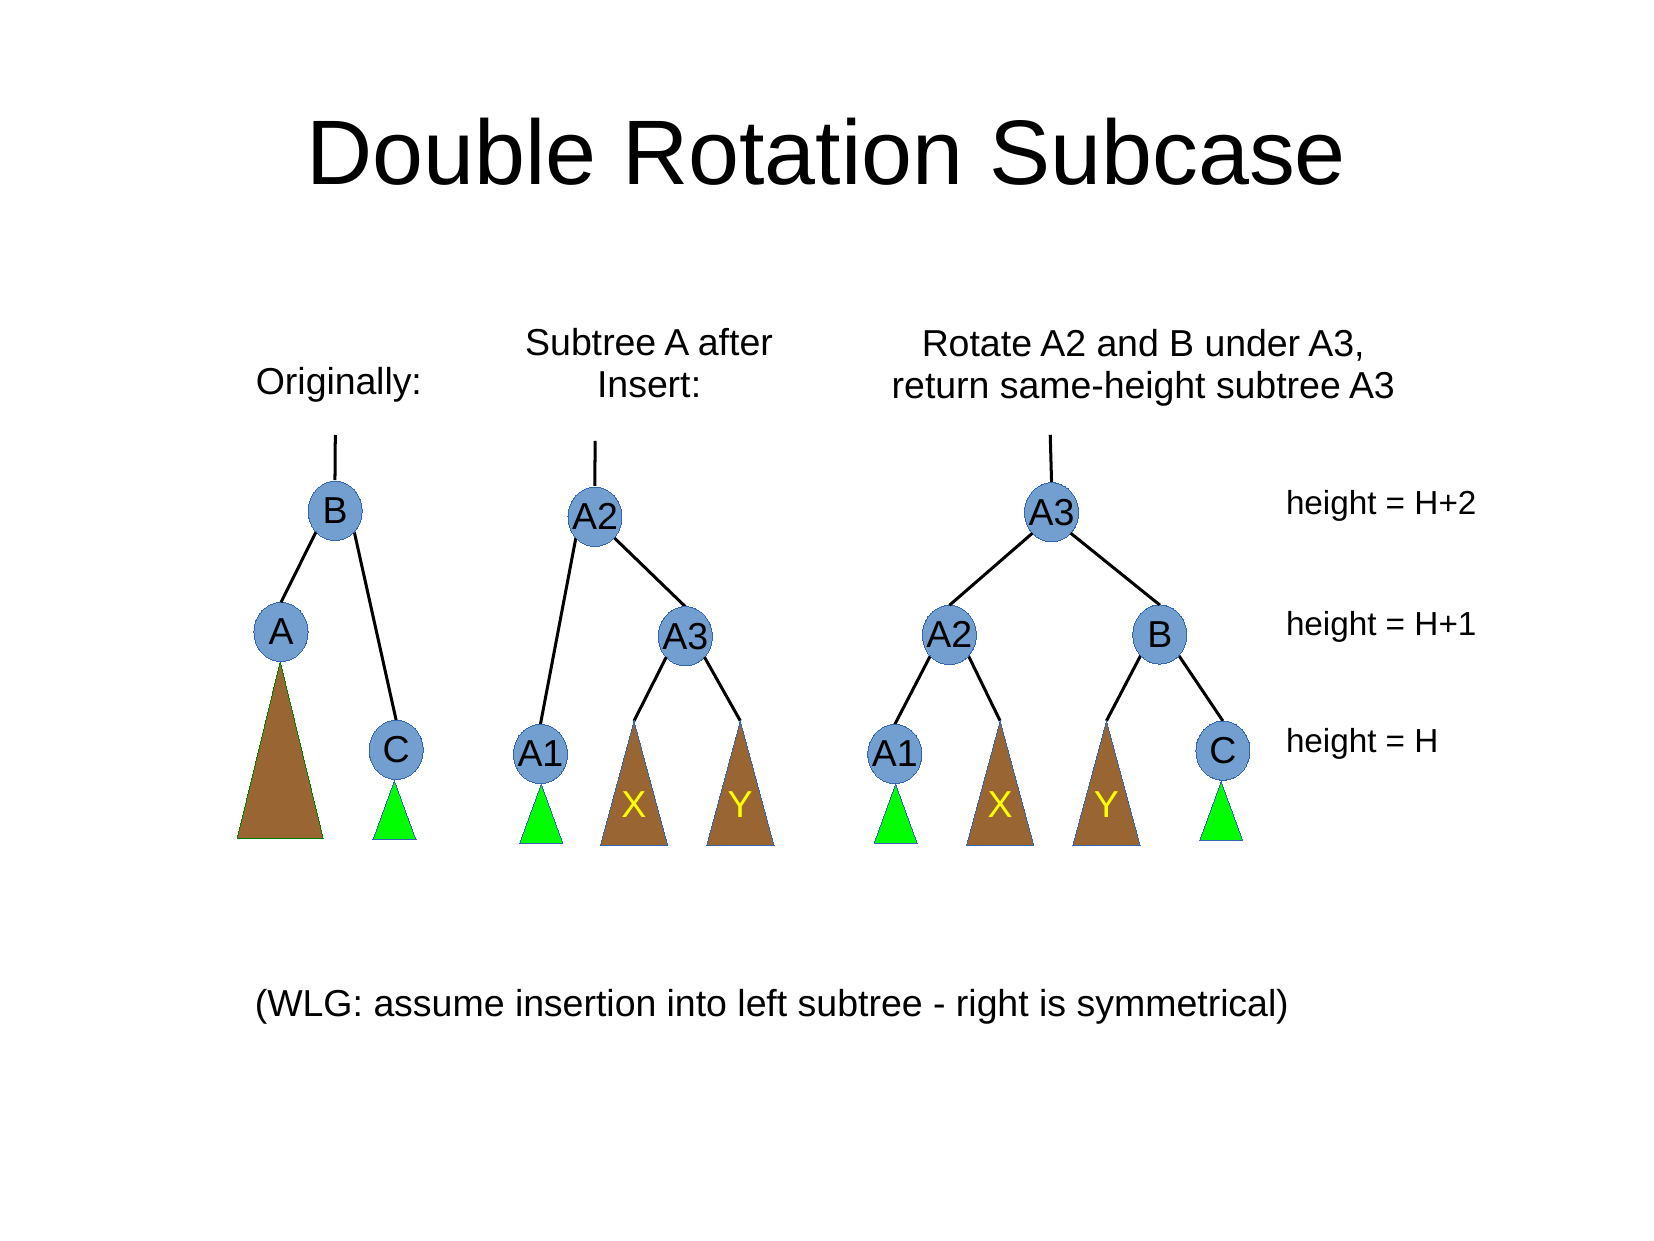

# Double Rotation Subcase
Subtree A after Insert:
Rotate A2 and B under A3,
return same-height subtree A3
Originally:
height = H+2
B
A3
A2
height = H+1
A
B
A2
A3
height = H
C
Y
Y
X
X
C
A1
A1
(WLG: assume insertion into left subtree - right is symmetrical)